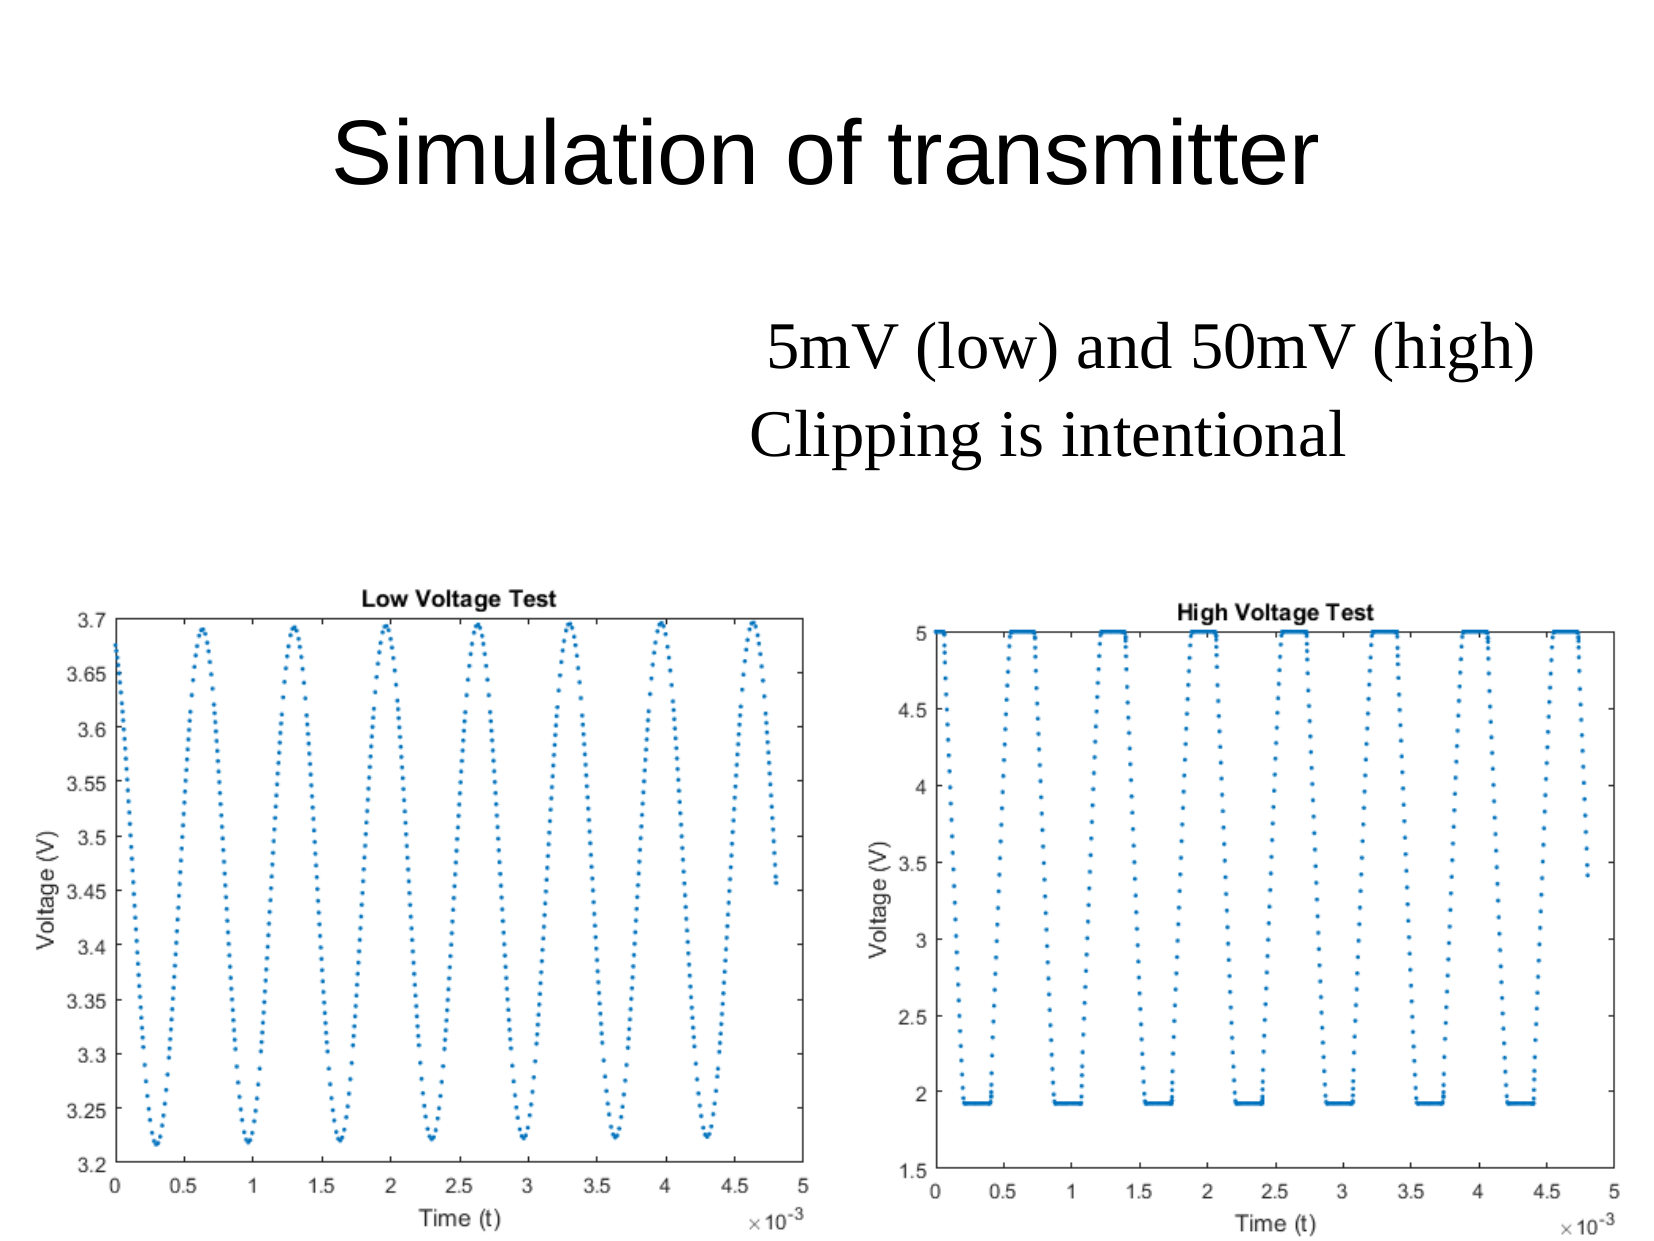

# Simulation of transmitter
 5mV (low) and 50mV (high)
Clipping is intentional